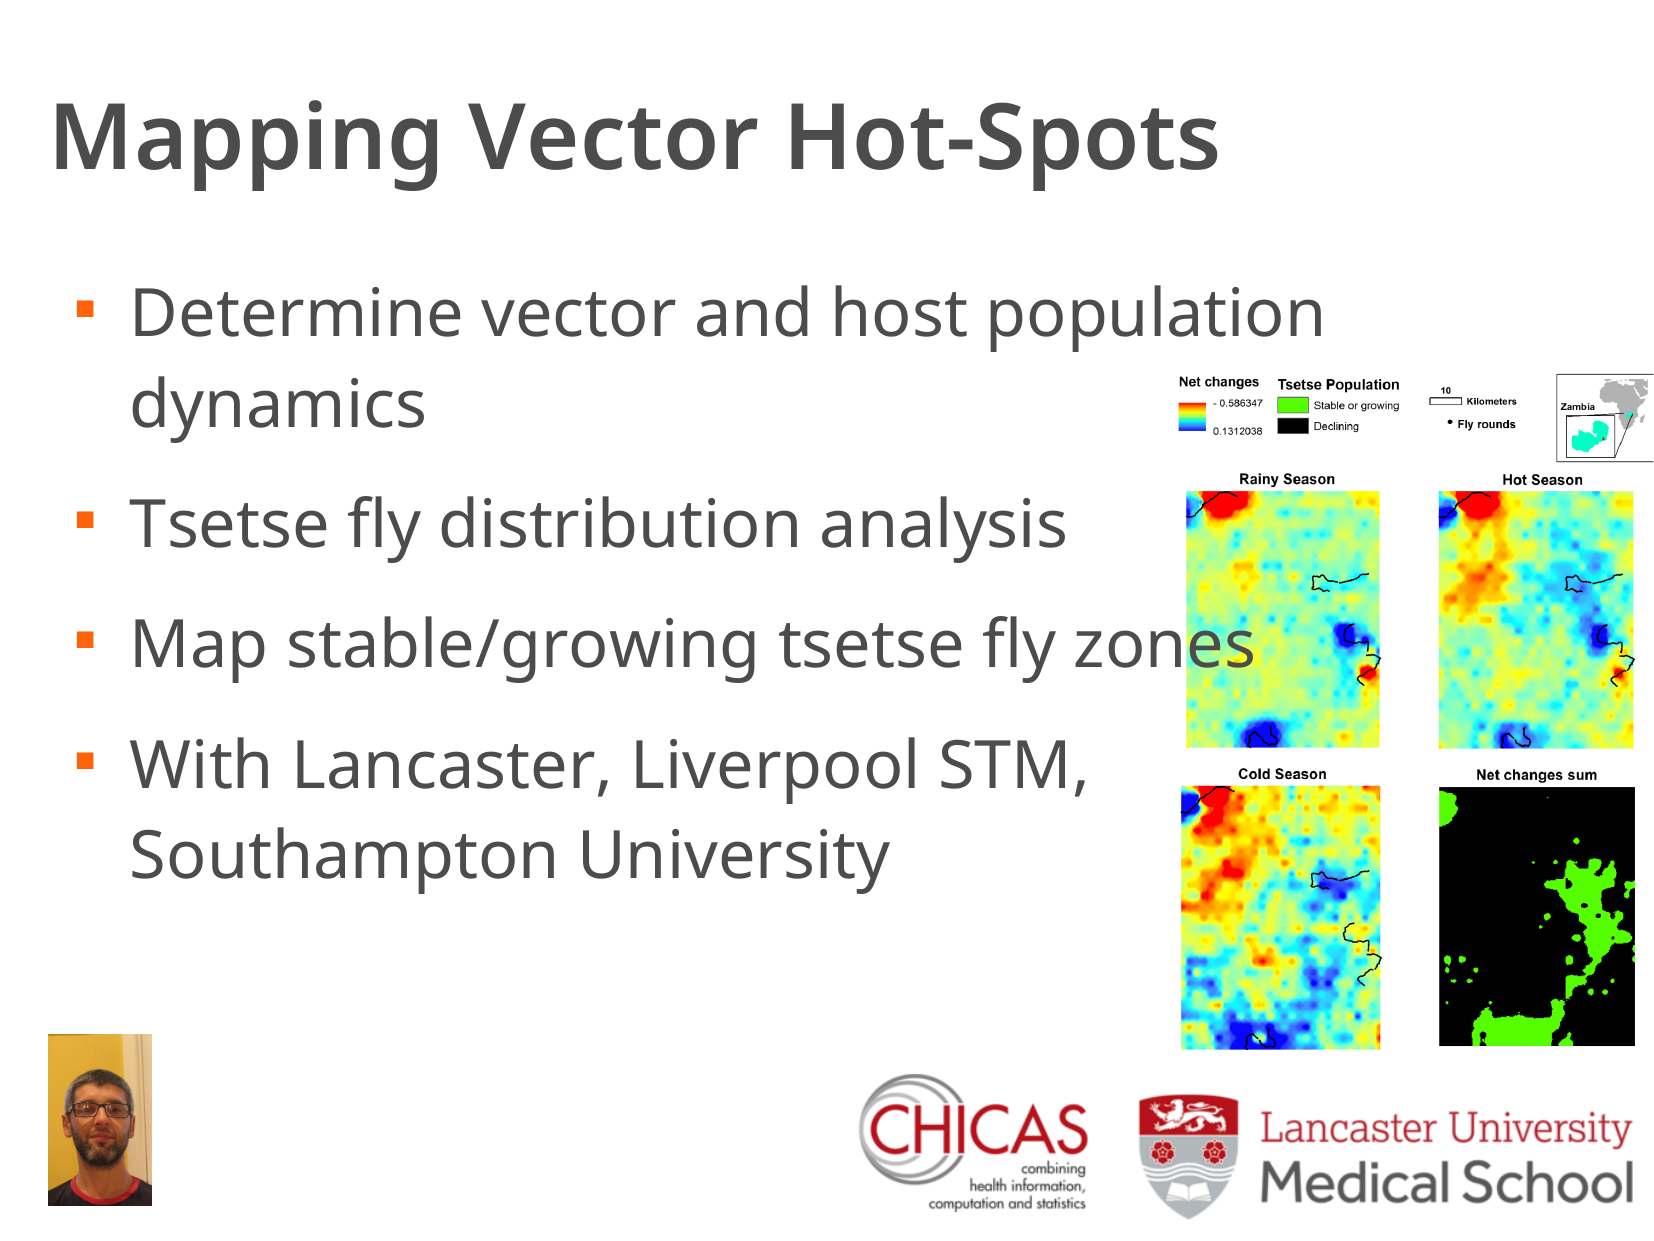

# Mapping Vector Hot-Spots
Determine vector and host population dynamics
Tsetse fly distribution analysis
Map stable/growing tsetse fly zones
With Lancaster, Liverpool STM, Southampton University